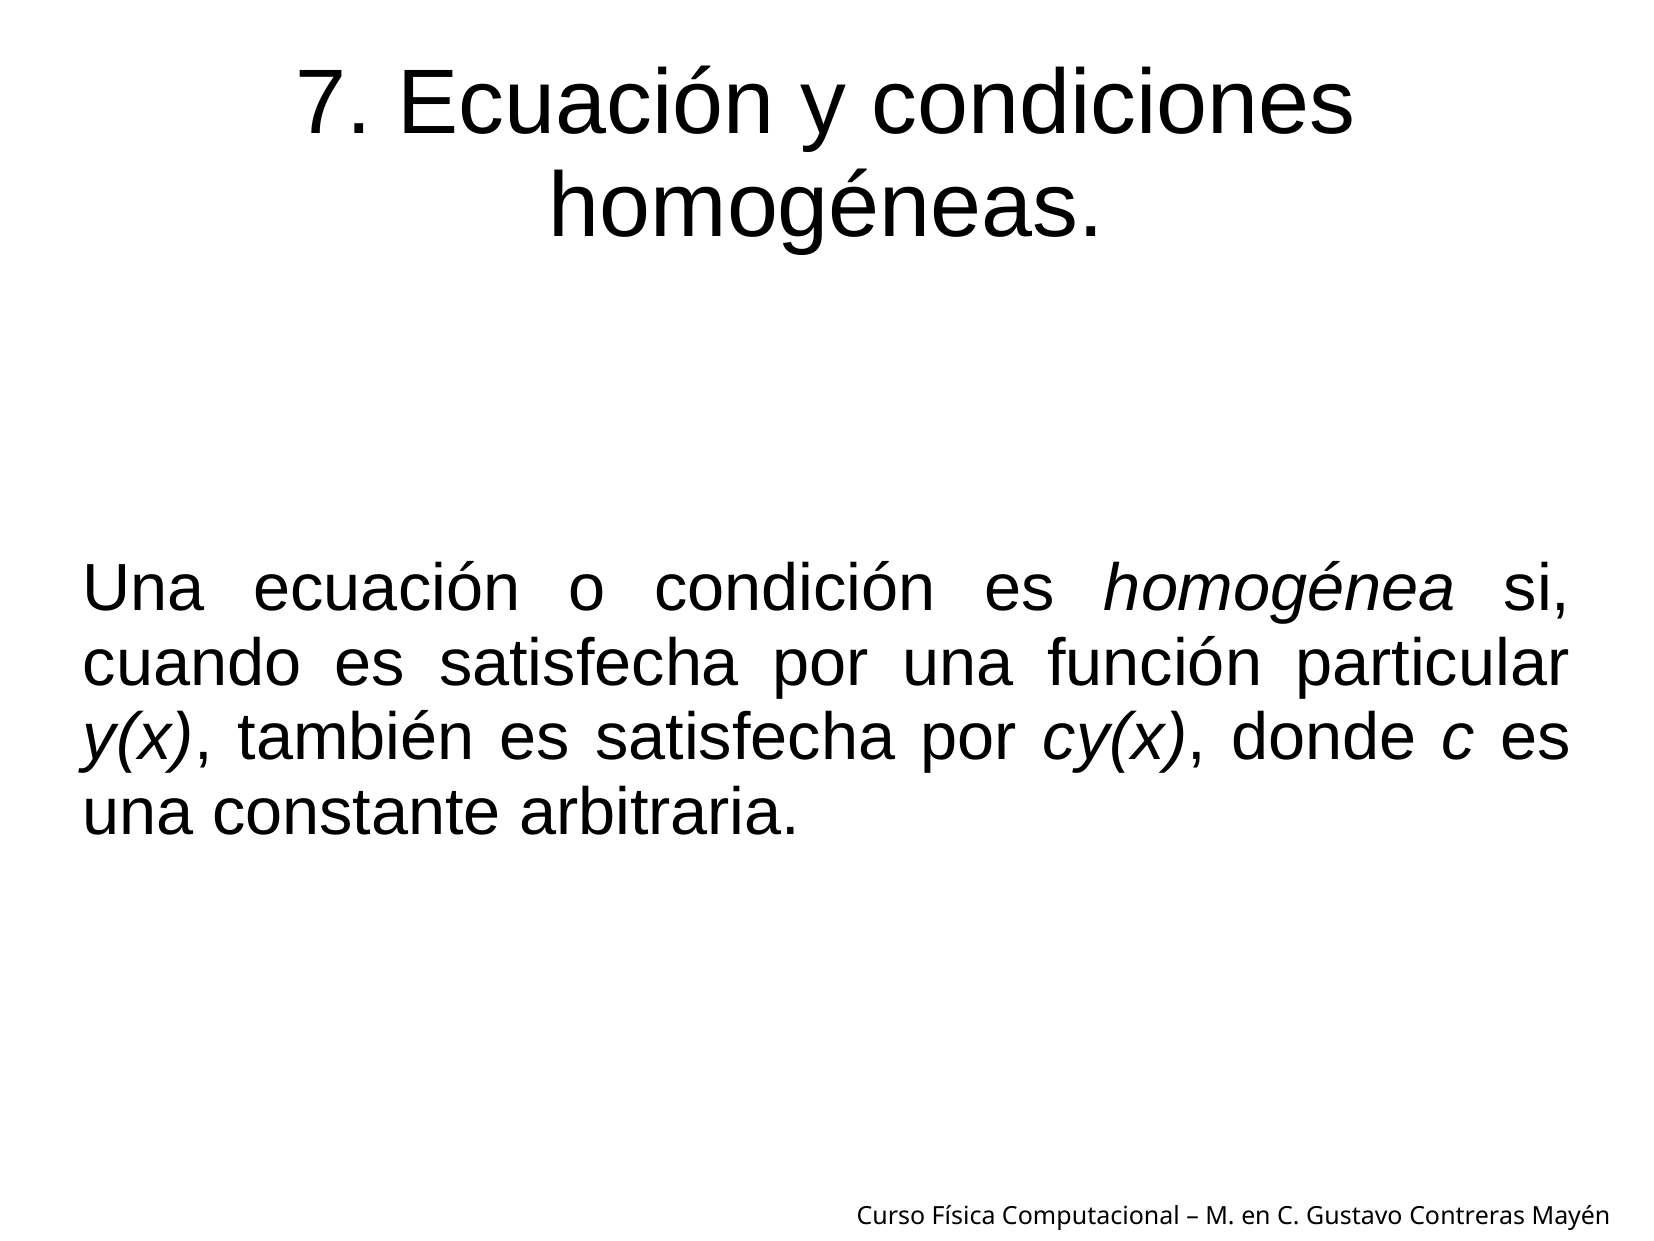

# 7. Ecuación y condiciones homogéneas.
Una ecuación o condición es homogénea si, cuando es satisfecha por una función particular y(x), también es satisfecha por cy(x), donde c es una constante arbitraria.